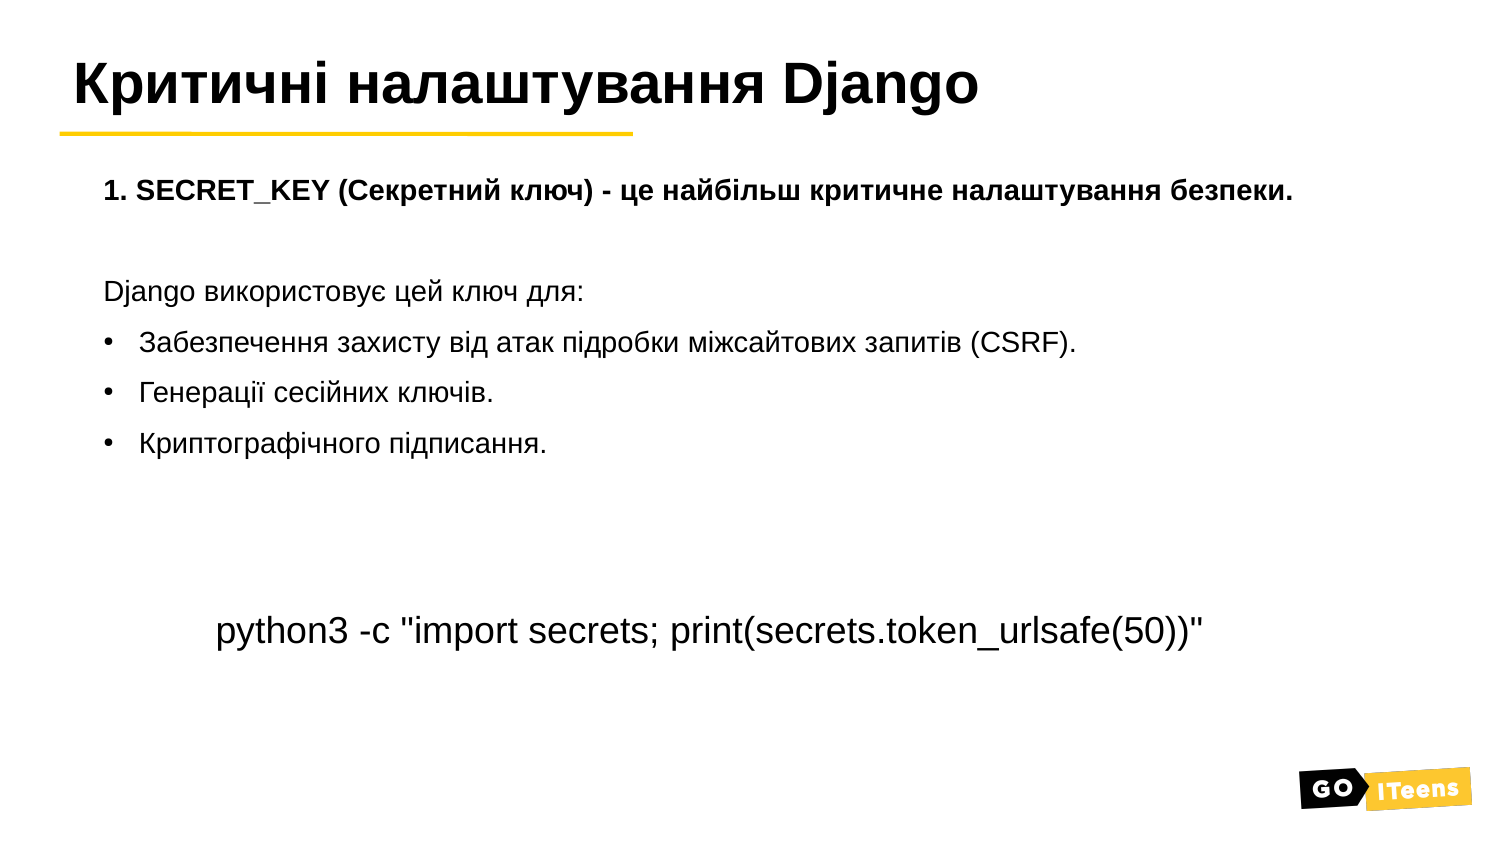

Критичні налаштування Django
1. SECRET_KEY (Секретний ключ) - це найбільш критичне налаштування безпеки.
Django використовує цей ключ для:
Забезпечення захисту від атак підробки міжсайтових запитів (CSRF).
Генерації сесійних ключів.
Криптографічного підписання.
python3 -c "import secrets; print(secrets.token_urlsafe(50))"